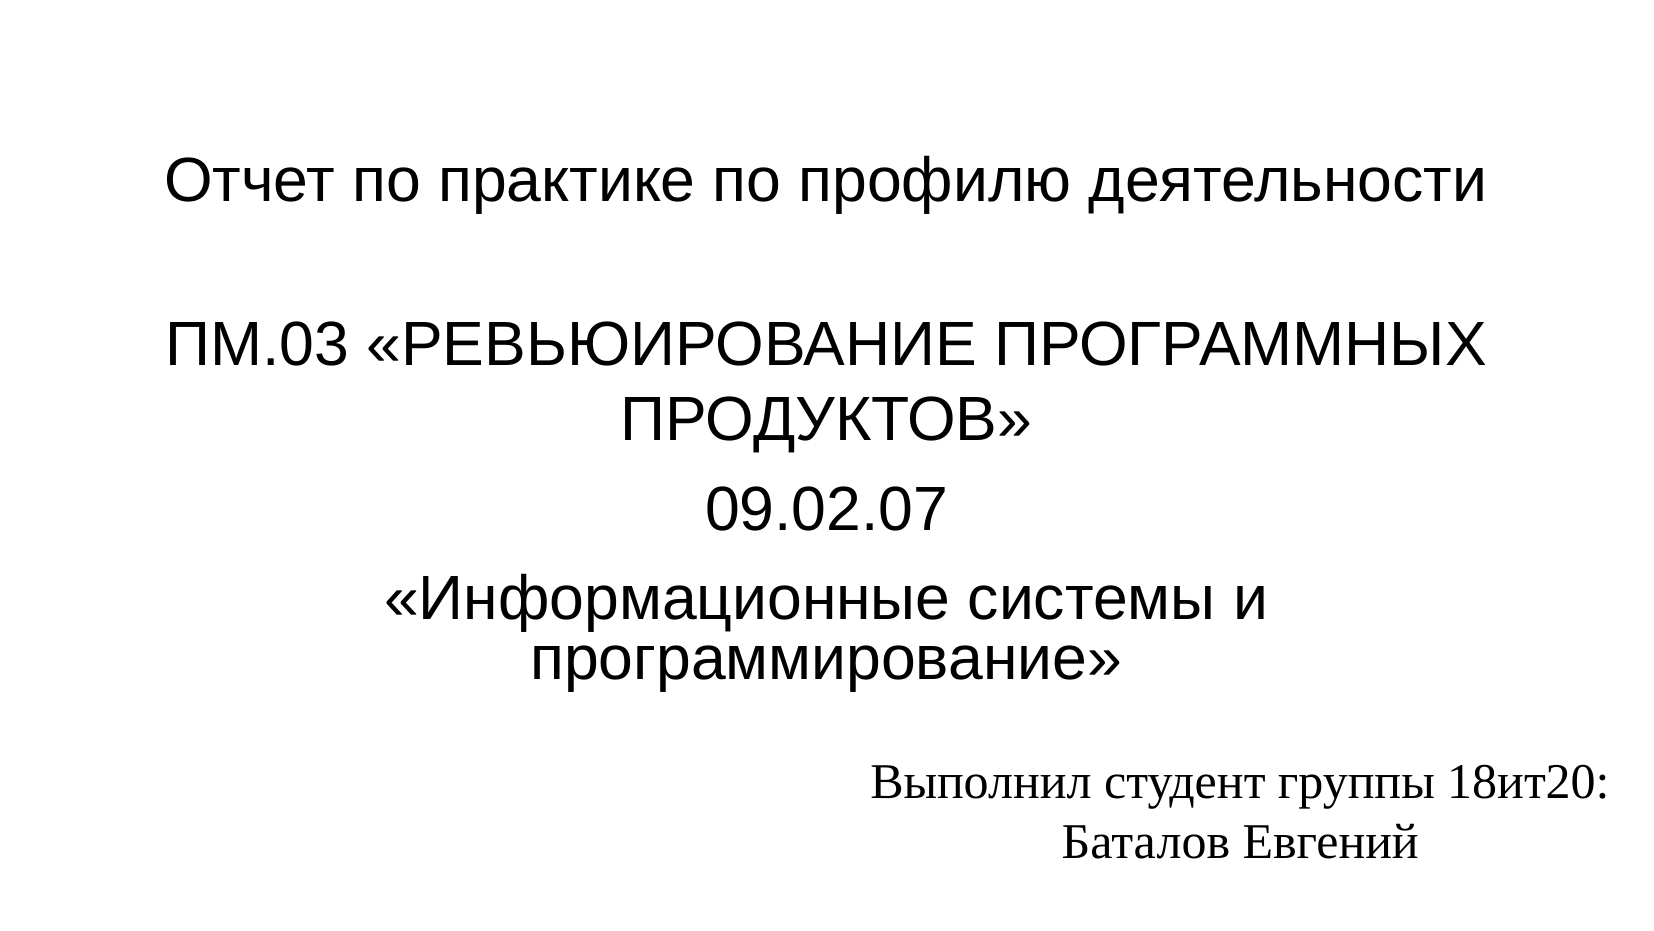

Отчет по практике по профилю деятельности
ПМ.03 «РЕВЬЮИРОВАНИЕ ПРОГРАММНЫХ ПРОДУКТОВ»
09.02.07
«Информационные системы и программирование»
# Выполнил студент группы 18ит20: Баталов Евгений